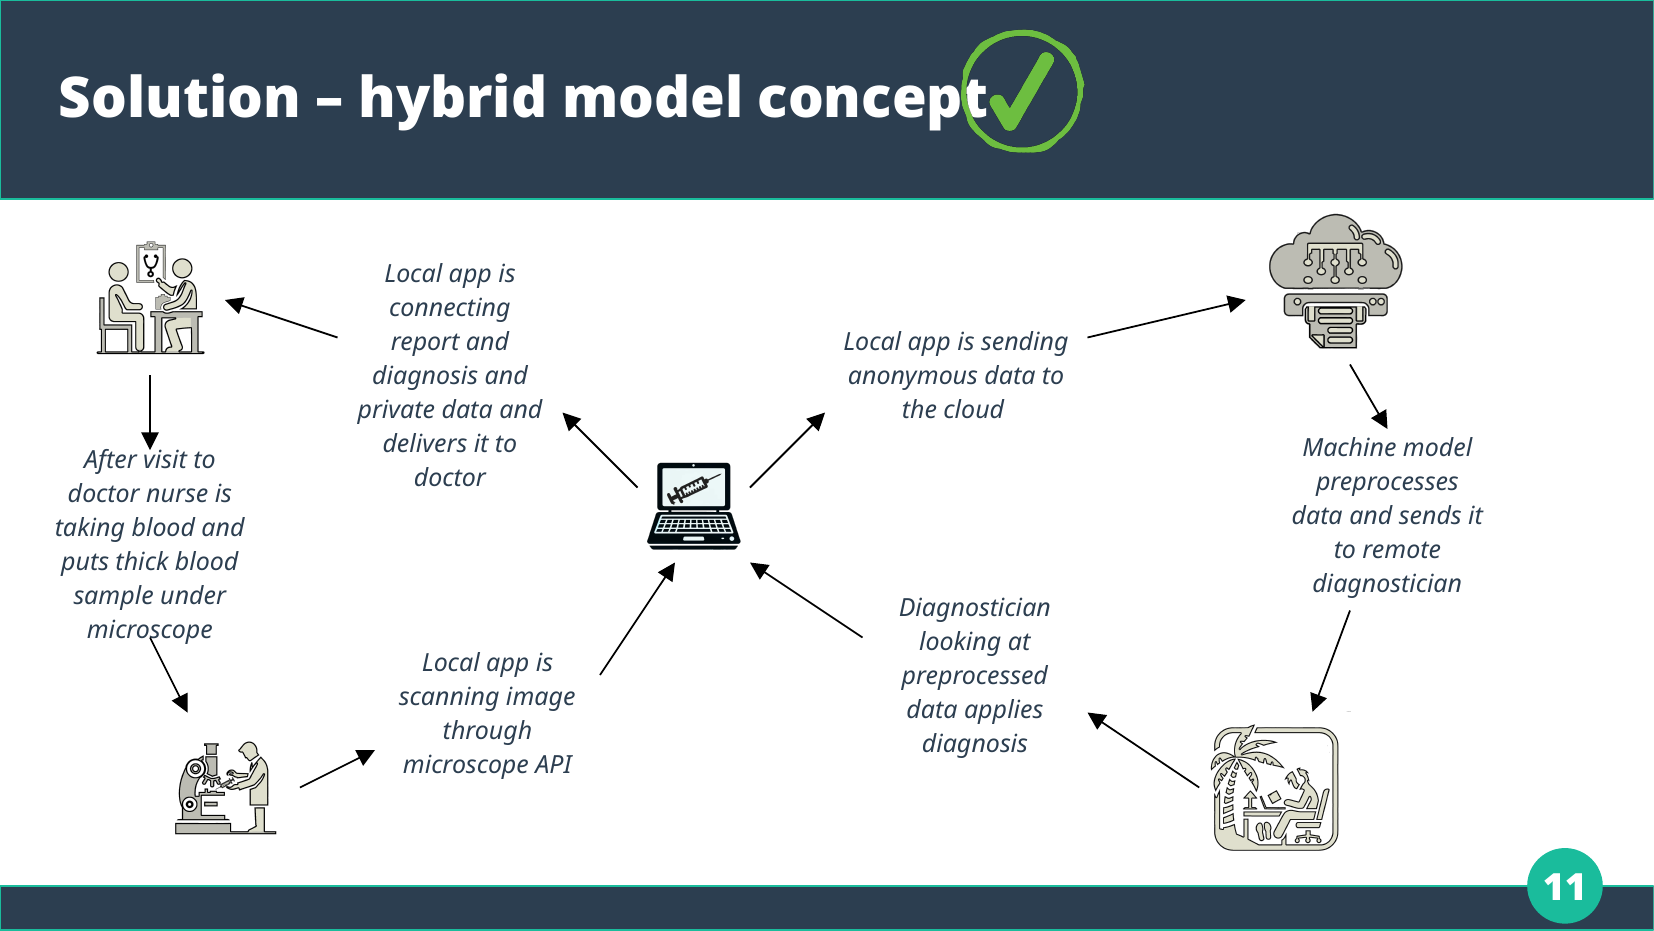

# Solution – hybrid model concept
Local app is connecting report and diagnosis and private data and delivers it to doctor
Local app is sending anonymous data to the cloud
Machine model preprocesses data and sends it to remote diagnostician
After visit to doctor nurse is taking blood and puts thick blood sample under microscope
Diagnostician looking at preprocessed data applies diagnosis
Local app is scanning image through microscope API
11